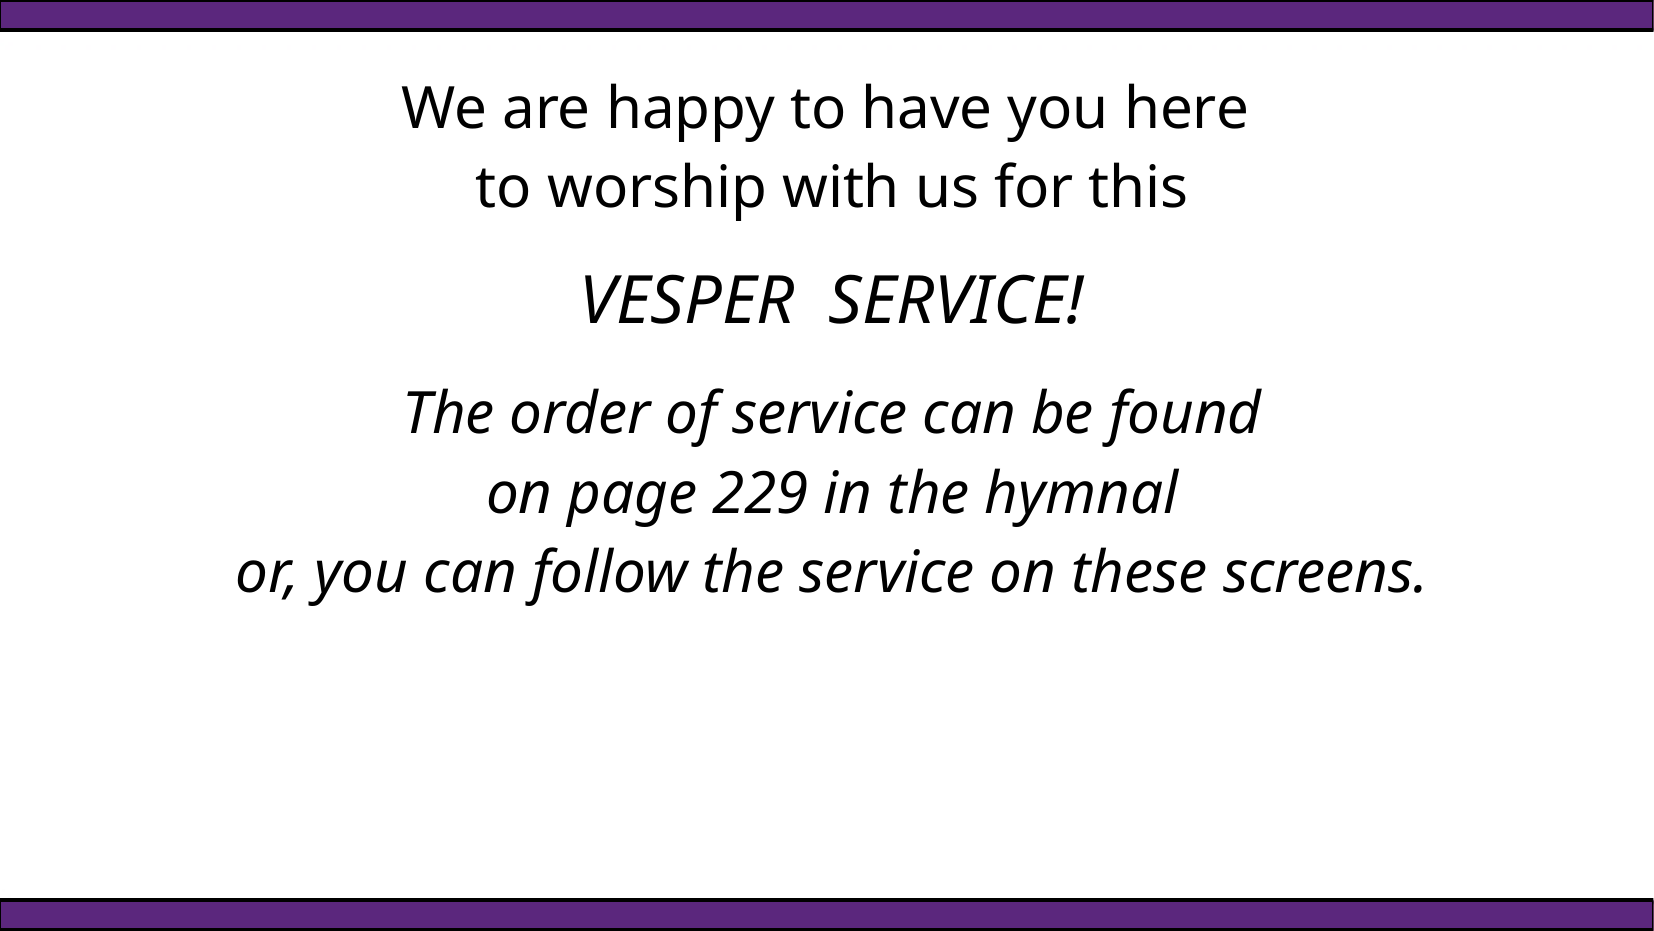

We are happy to have you here
to worship with us for this
VESPER SERVICE!
The order of service can be found
on page 229 in the hymnal
or, you can follow the service on these screens.